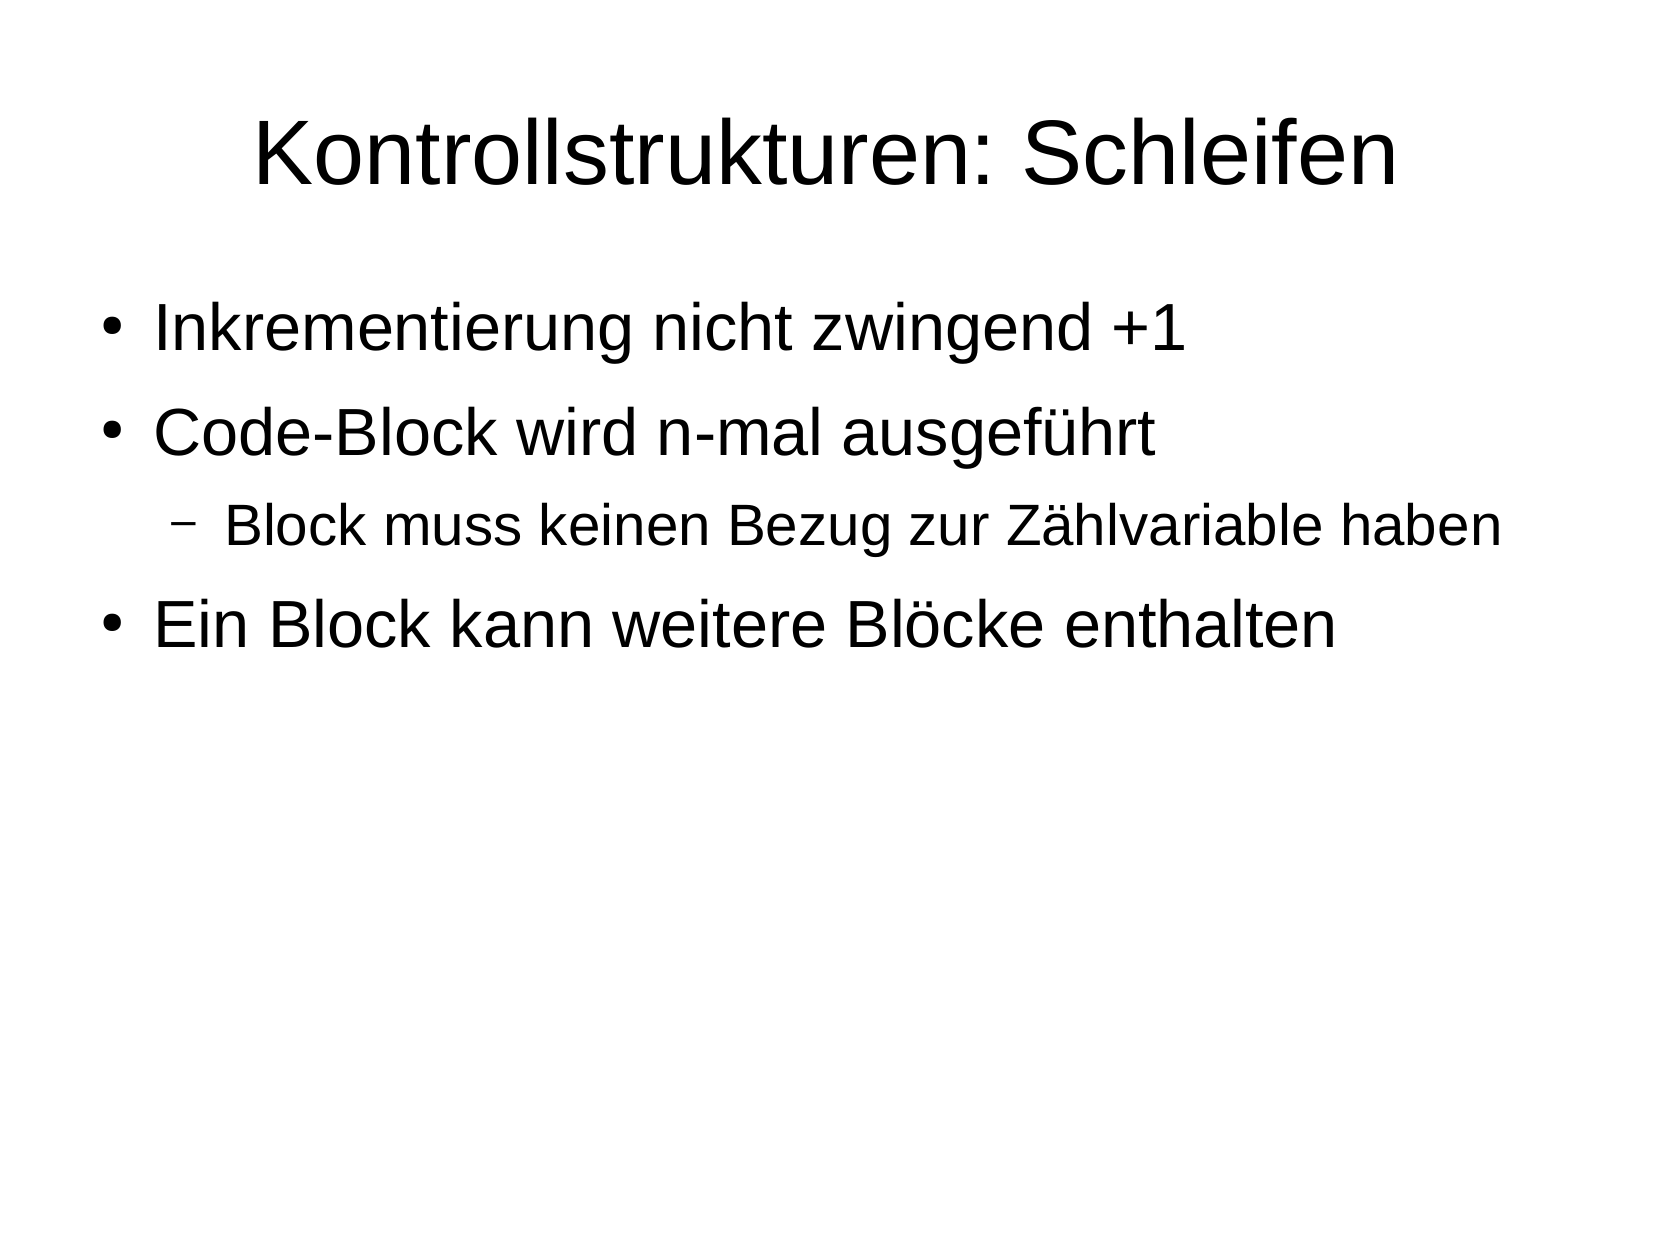

# Kontrollstrukturen: Schleifen
Inkrementierung nicht zwingend +1
Code-Block wird n-mal ausgeführt
Block muss keinen Bezug zur Zählvariable haben
Ein Block kann weitere Blöcke enthalten